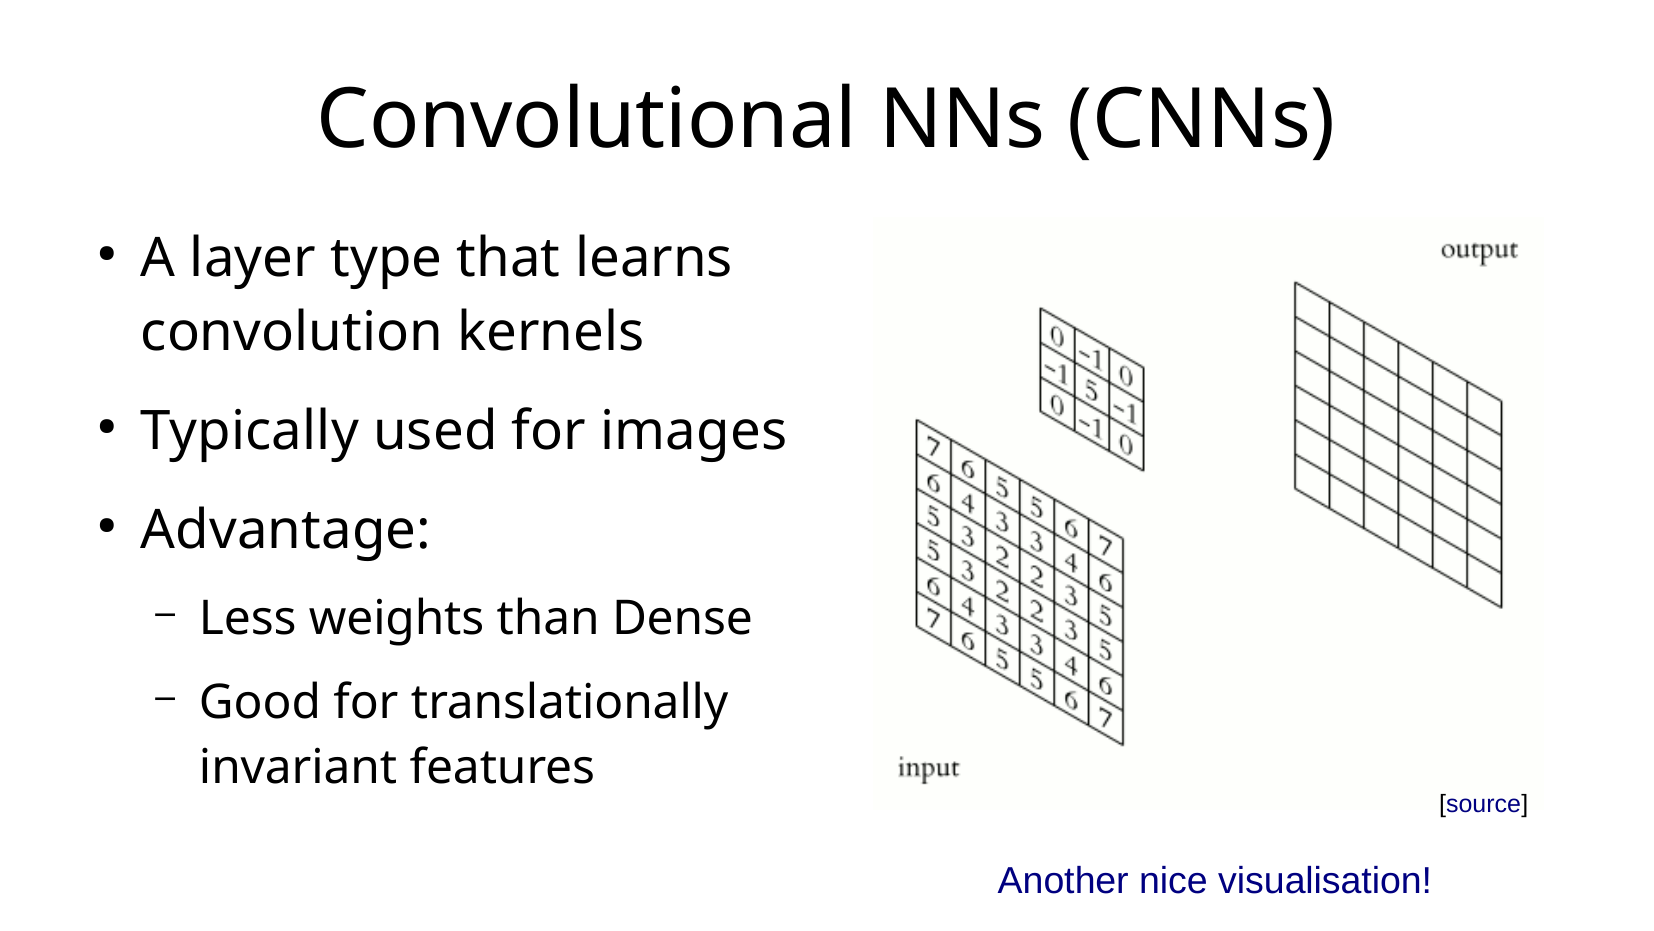

# Convolutional NNs (CNNs)
A layer type that learns convolution kernels
Typically used for images
Advantage:
Less weights than Dense
Good for translationally invariant features
[source]
Another nice visualisation!